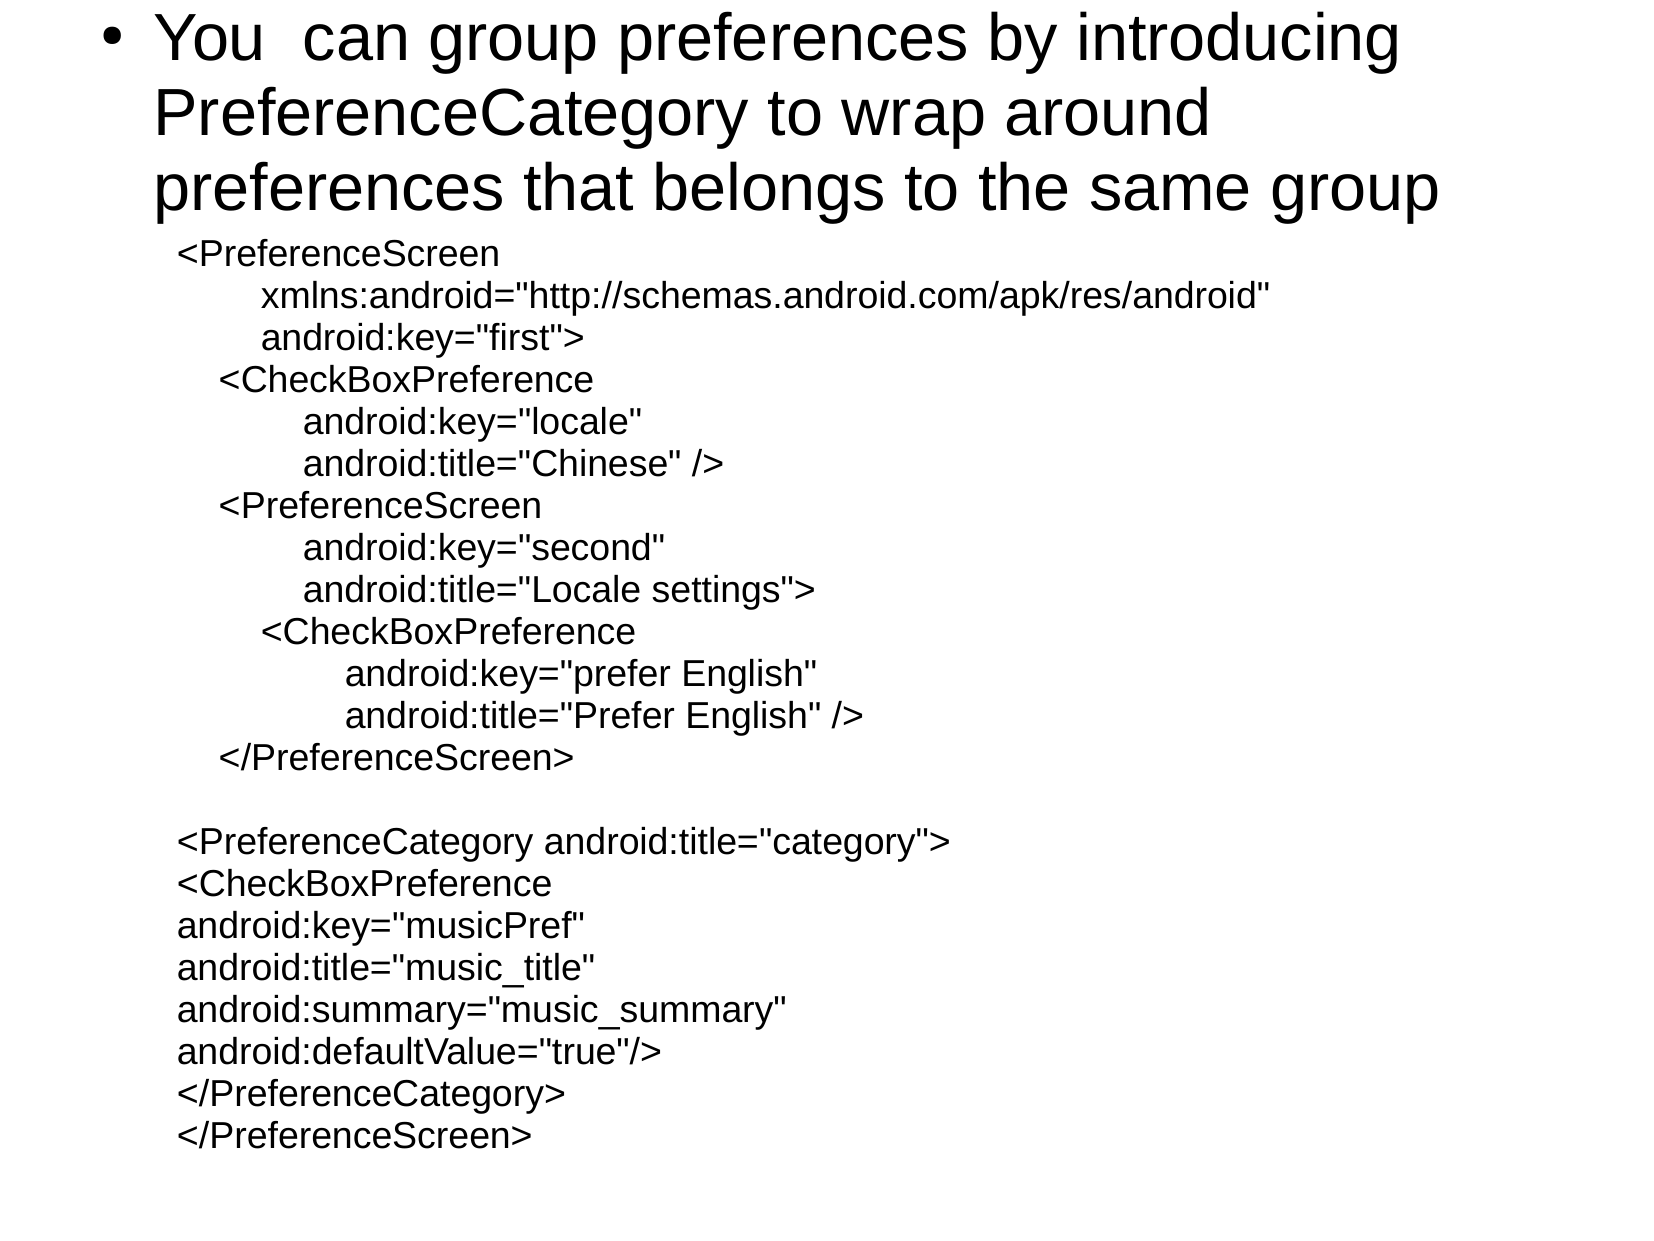

# You can group preferences by introducing PreferenceCategory to wrap around preferences that belongs to the same group
<PreferenceScreen
 xmlns:android="http://schemas.android.com/apk/res/android"
 android:key="first">
 <CheckBoxPreference
 android:key="locale"
 android:title="Chinese" />
 <PreferenceScreen
 android:key="second"
 android:title="Locale settings">
 <CheckBoxPreference
 android:key="prefer English"
 android:title="Prefer English" />
 </PreferenceScreen>
<PreferenceCategory android:title="category">
<CheckBoxPreference
android:key="musicPref"
android:title="music_title"
android:summary="music_summary"
android:defaultValue="true"/>
</PreferenceCategory>
</PreferenceScreen>